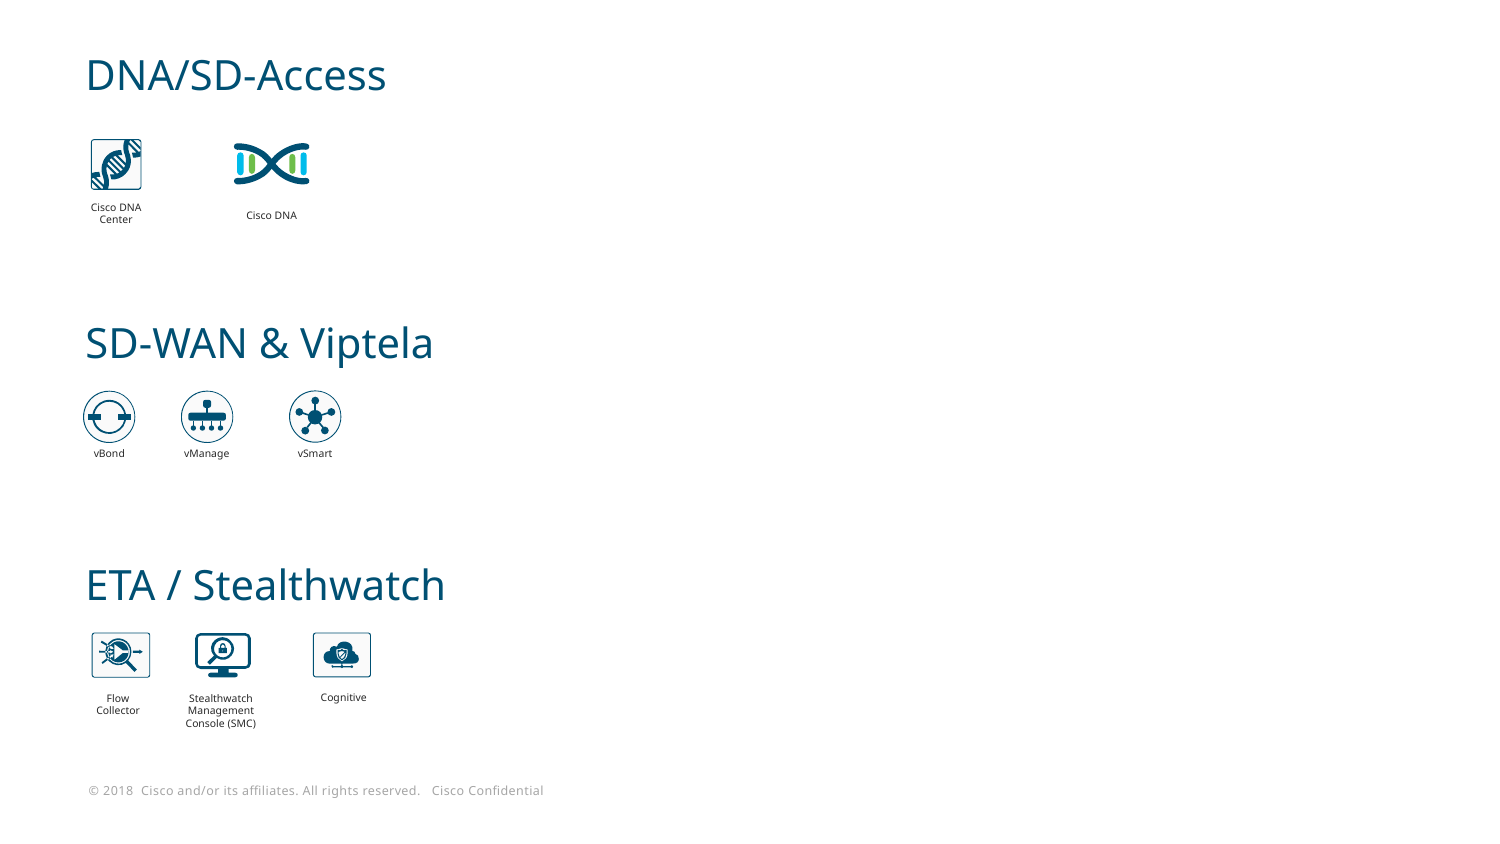

# DNA/SD-Access
Cisco DNA Center
Cisco DNA
SD-WAN & Viptela
vBond
vManage
vSmart
ETA / Stealthwatch
Cognitive
Flow Collector
Stealthwatch
Management
Console (SMC)